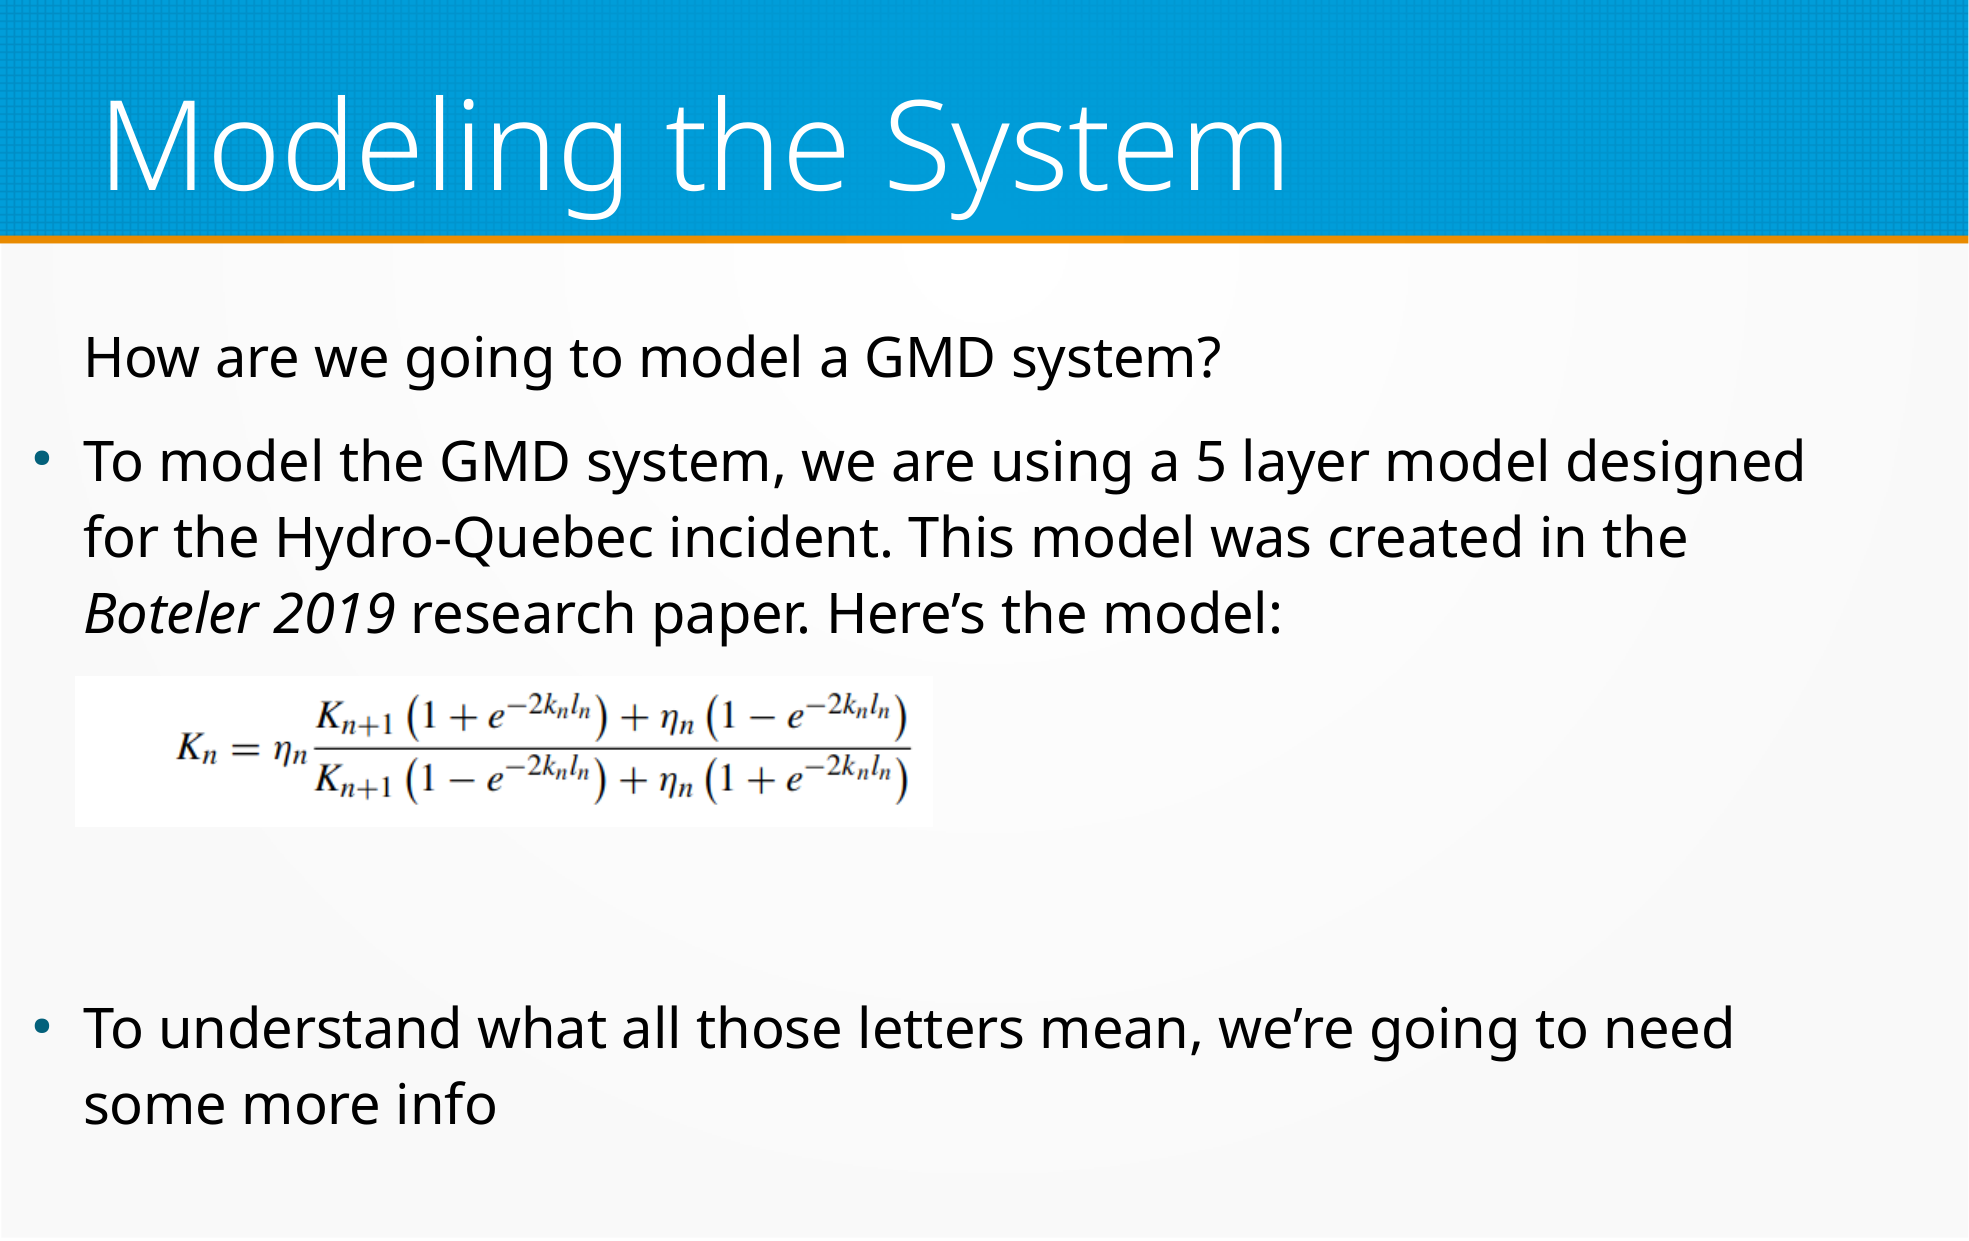

# Modeling the System
How are we going to model a GMD system?
To model the GMD system, we are using a 5 layer model designed for the Hydro-Quebec incident. This model was created in the Boteler 2019 research paper. Here’s the model:
To understand what all those letters mean, we’re going to need some more info